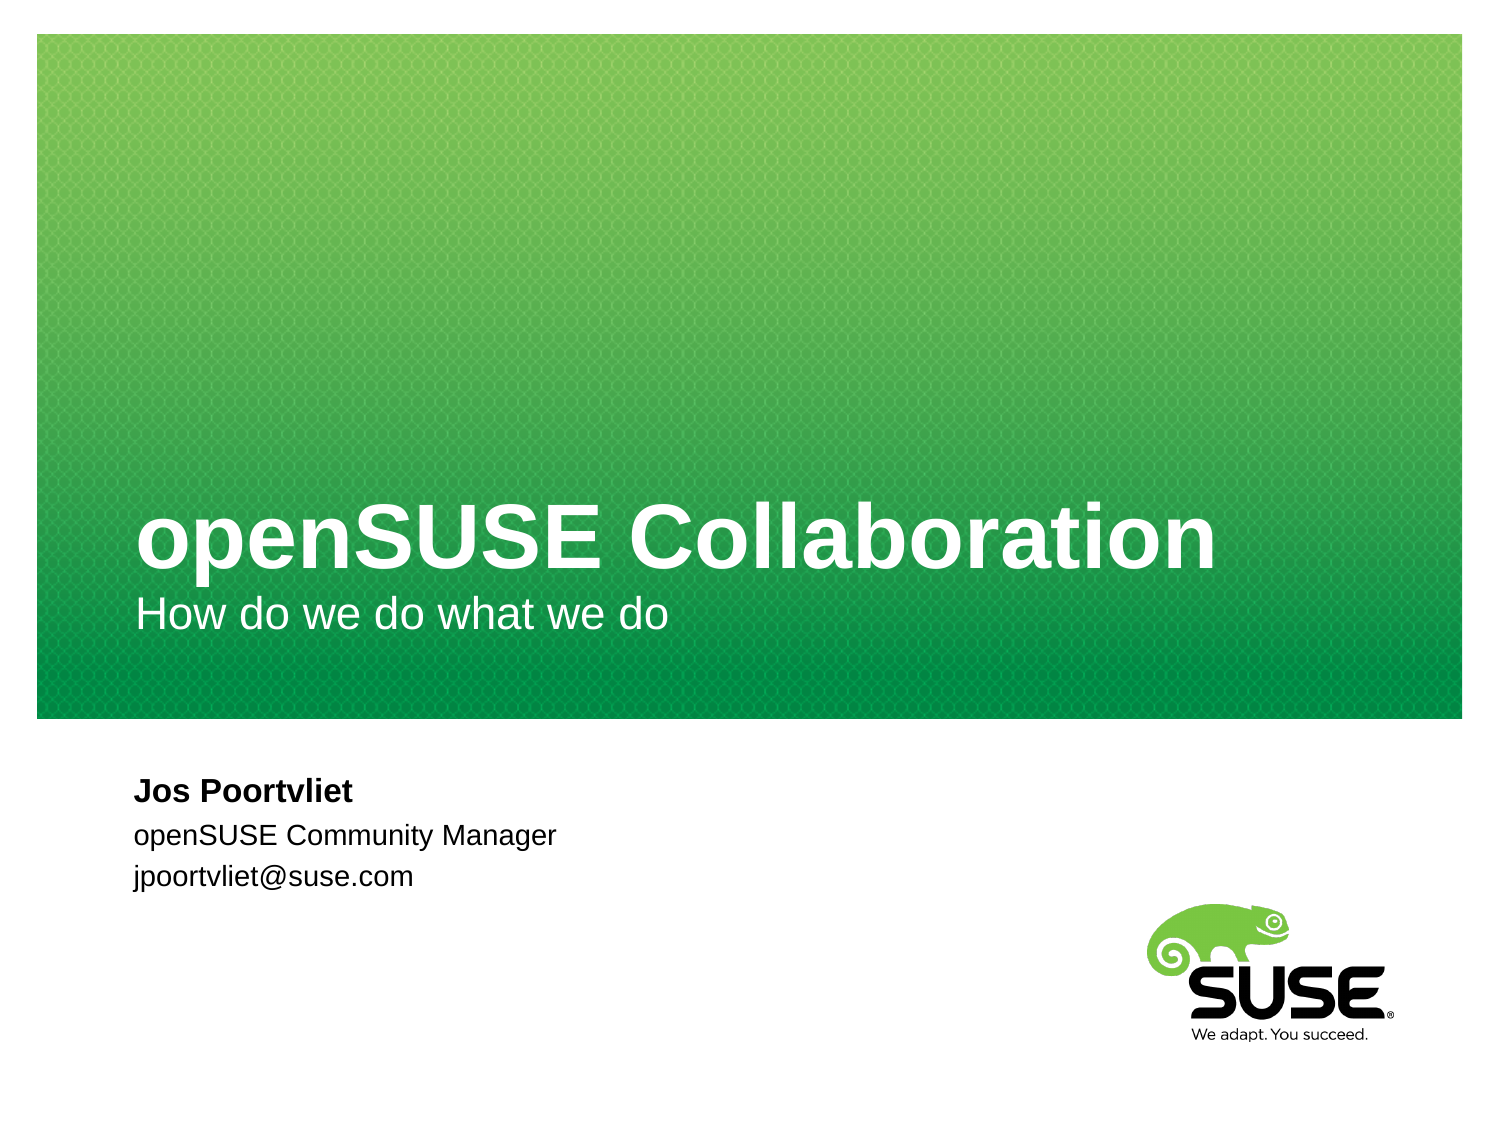

# openSUSE Collaboration How do we do what we do
Jos Poortvliet
openSUSE Community Manager
jpoortvliet@suse.com